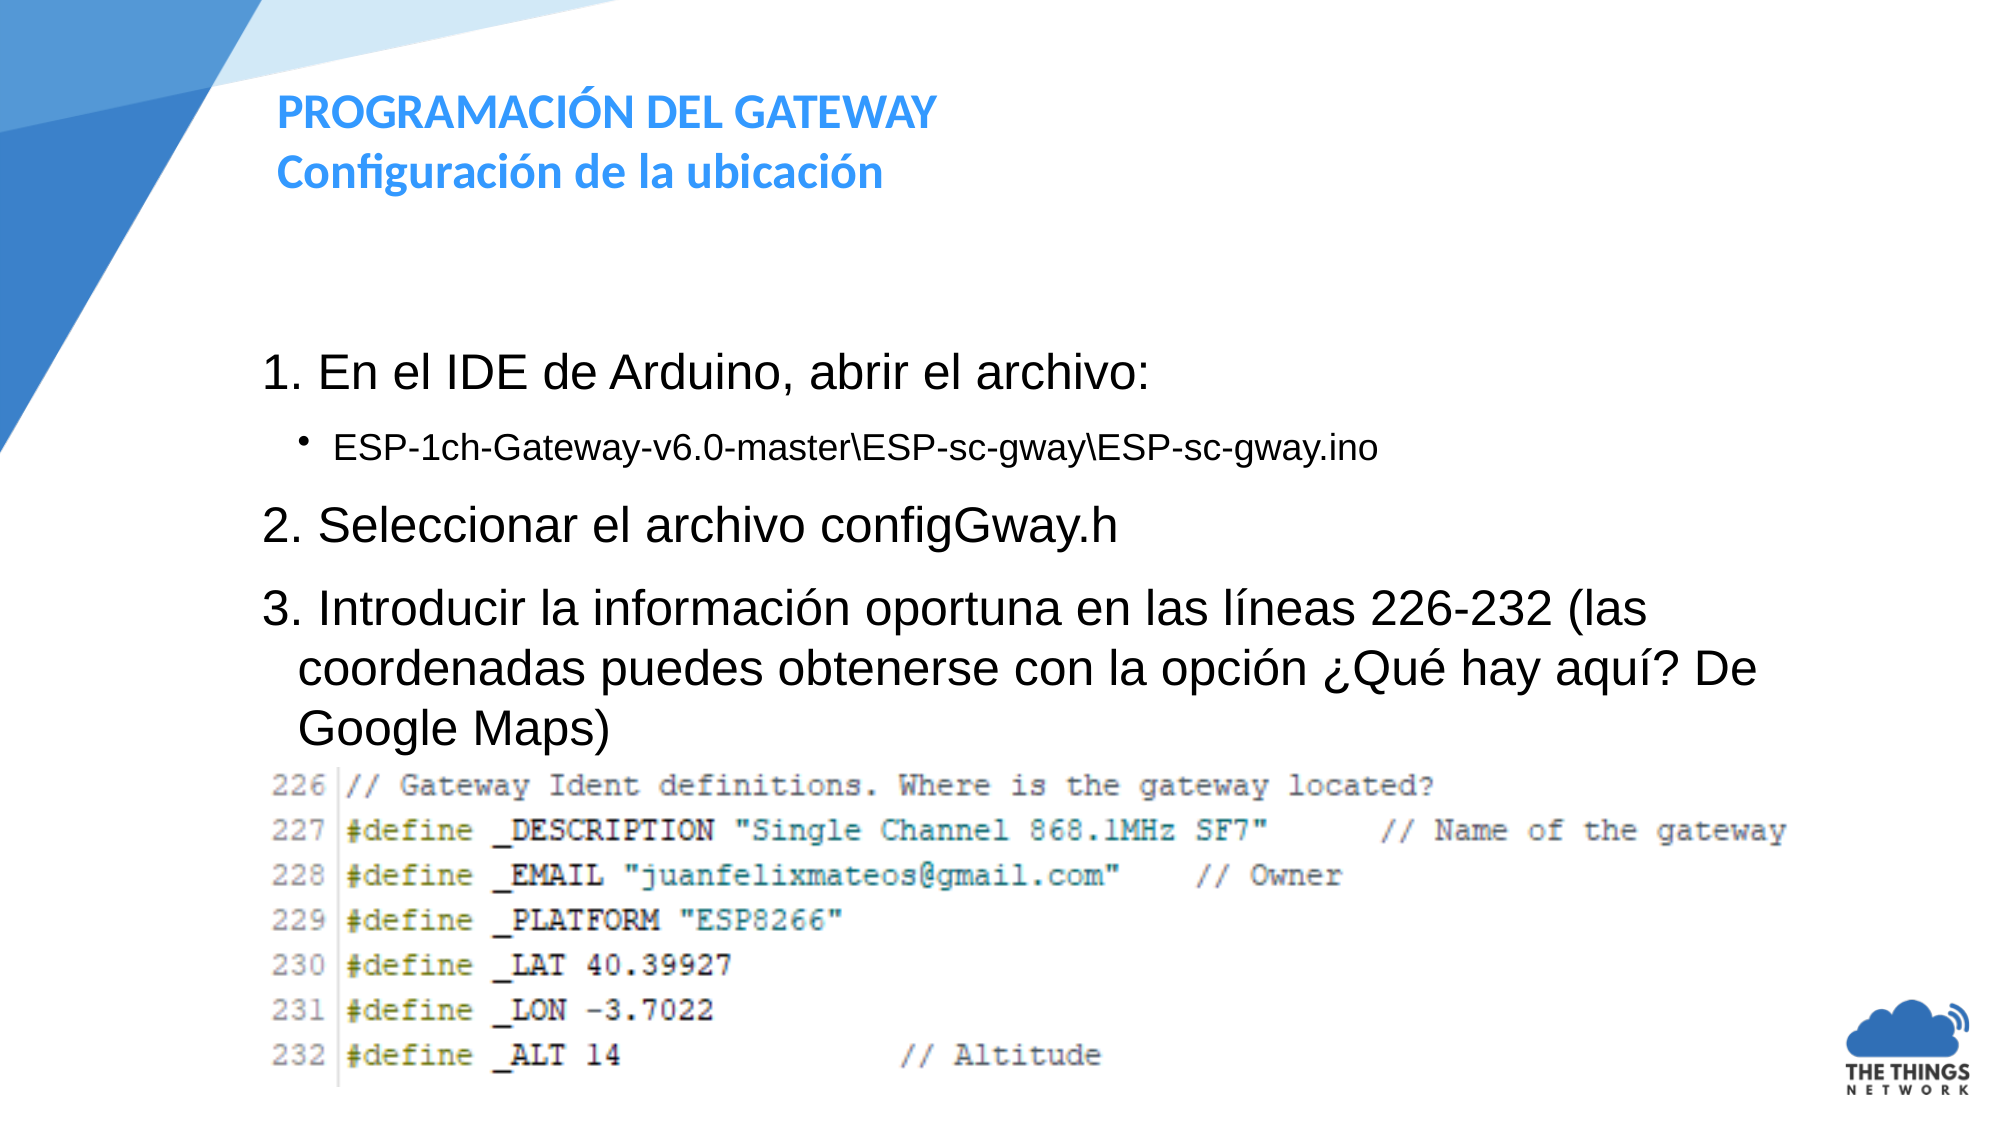

PROGRAMACIÓN DEL GATEWAY
Configuración de la ubicación
 En el IDE de Arduino, abrir el archivo:
ESP-1ch-Gateway-v6.0-master\ESP-sc-gway\ESP-sc-gway.ino
 Seleccionar el archivo configGway.h
 Introducir la información oportuna en las líneas 226-232 (las coordenadas puedes obtenerse con la opción ¿Qué hay aquí? De Google Maps)